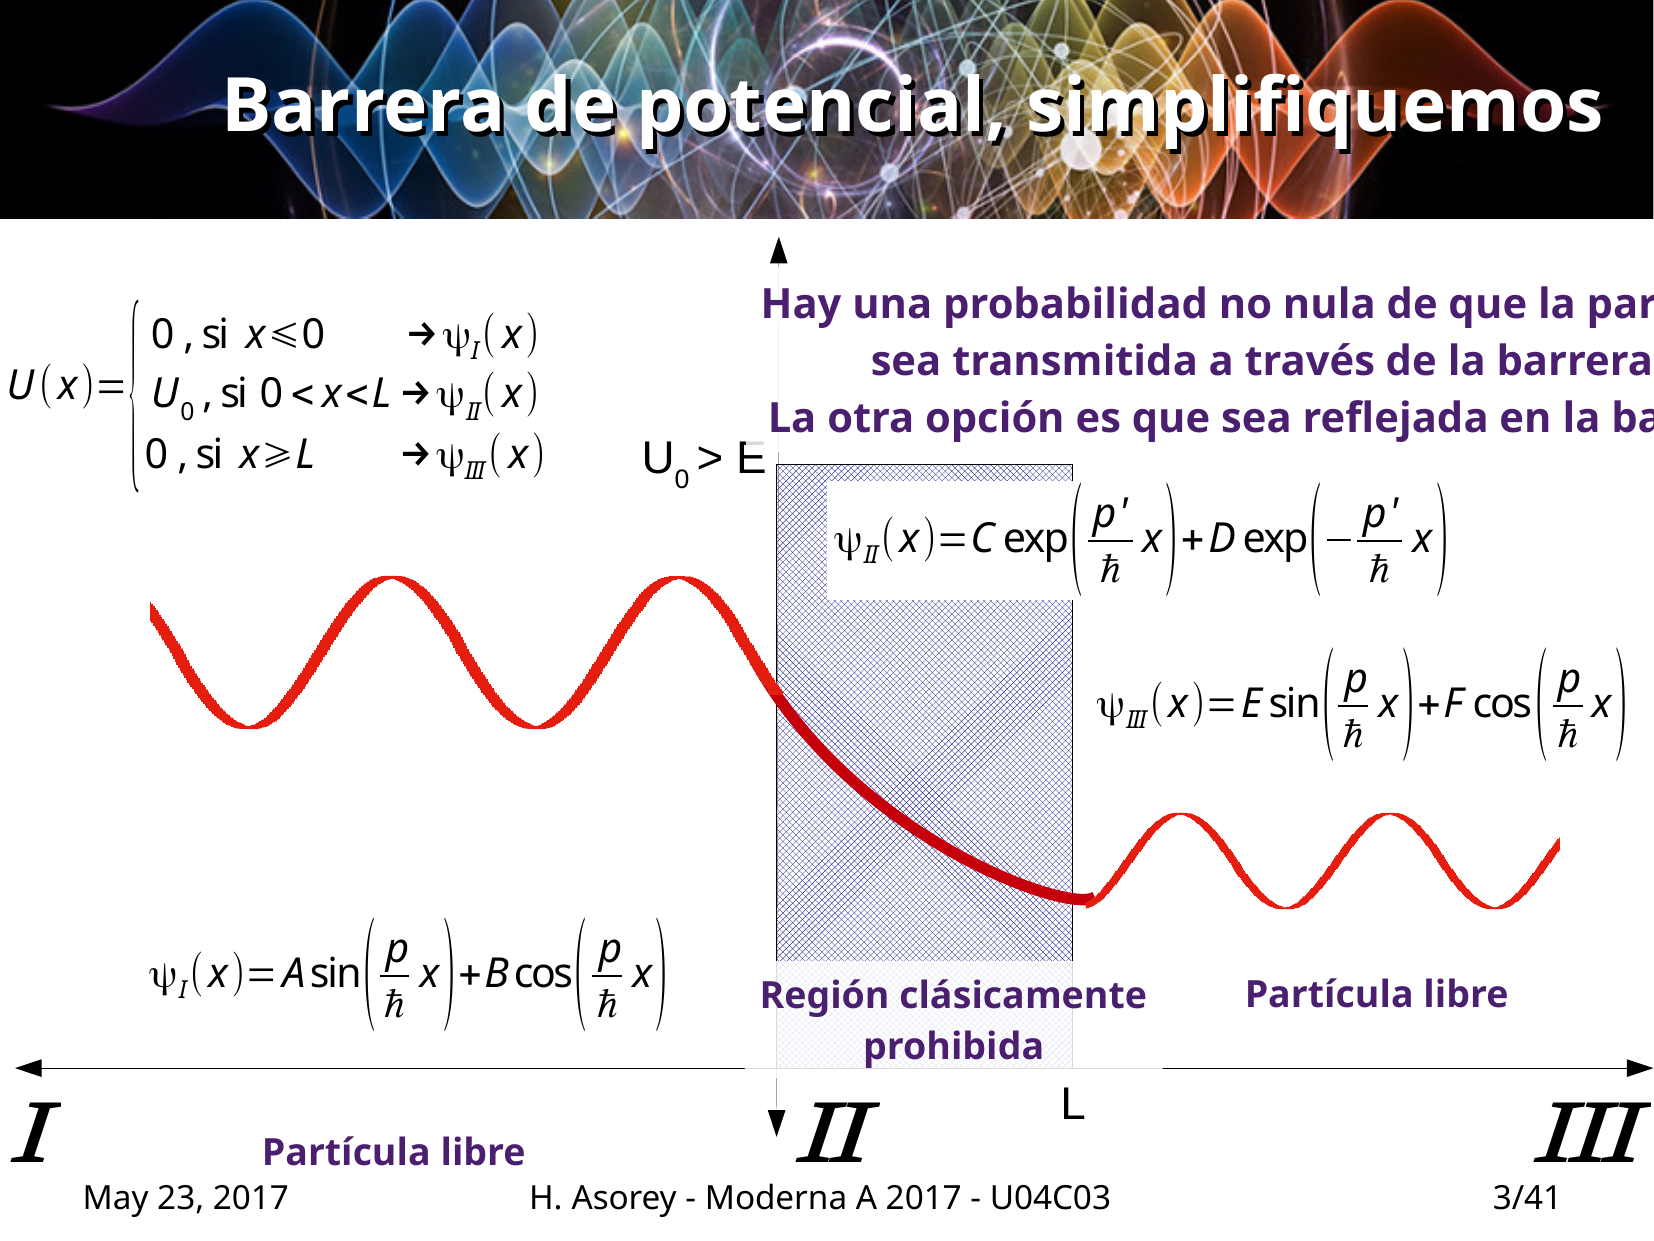

# Barrera de potencial, simplifiquemos
Hay una probabilidad no nula de que la partícula
sea transmitida a través de la barrera.
La otra opción es que sea reflejada en la barrera
U0 > E
Partícula libre
Región clásicamente
prohibida
x
L
Partícula libre
May 23, 2017
H. Asorey - Moderna A 2017 - U04C03
3